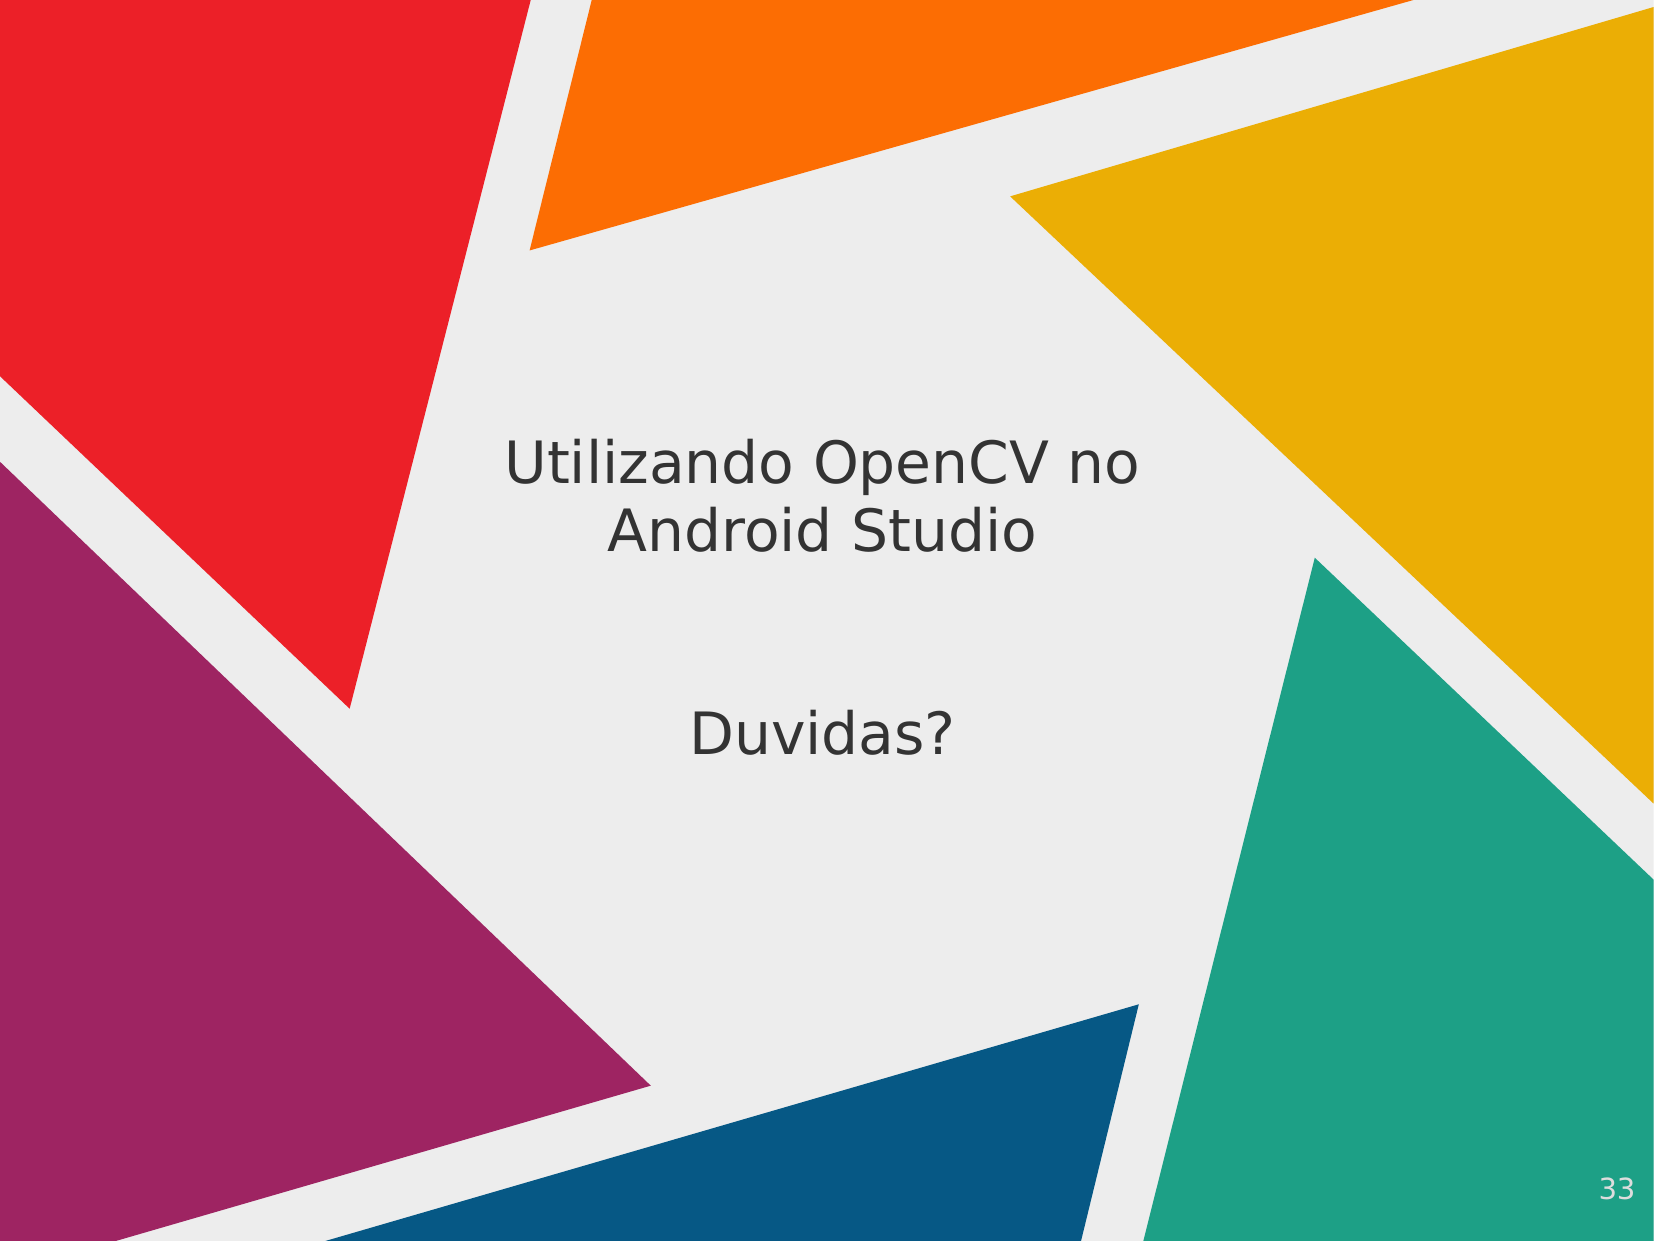

# Utilizando OpenCV no Android Studio Duvidas?
33